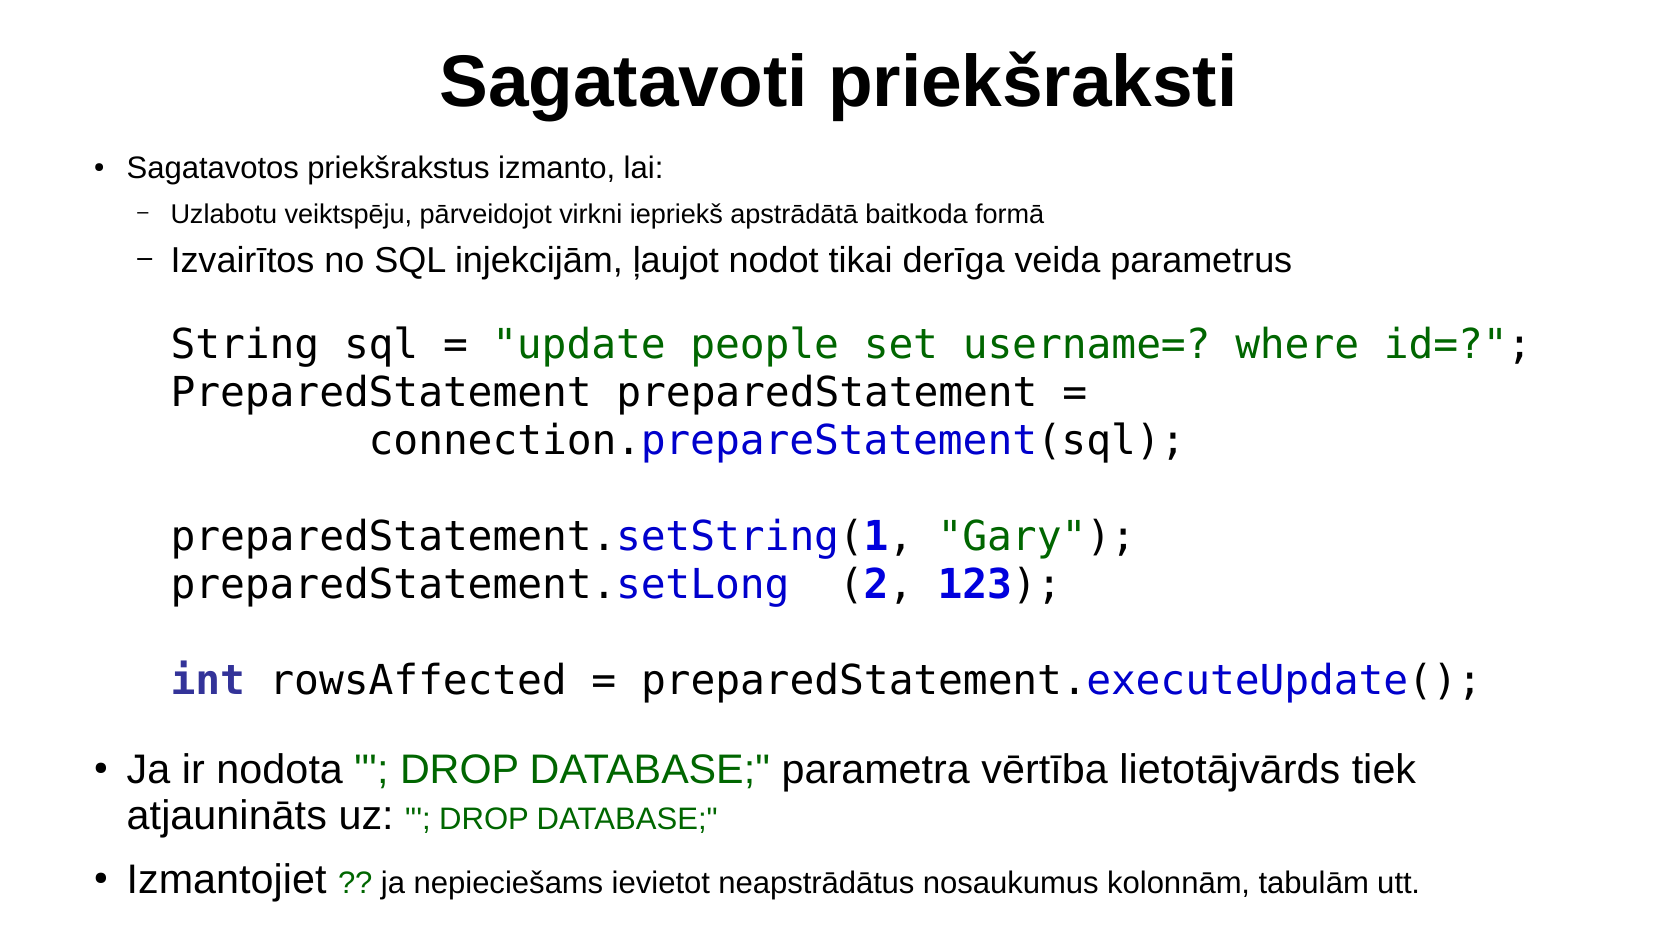

# Sagatavoti priekšraksti
Sagatavotos priekšrakstus izmanto, lai:
Uzlabotu veiktspēju, pārveidojot virkni iepriekš apstrādātā baitkoda formā
Izvairītos no SQL injekcijām, ļaujot nodot tikai derīga veida parametrus
String sql = "update people set username=? where id=?";
PreparedStatement preparedStatement =
 connection.prepareStatement(sql);
preparedStatement.setString(1, "Gary");
preparedStatement.setLong (2, 123);
int rowsAffected = preparedStatement.executeUpdate();
Ja ir nodota "'; DROP DATABASE;" parametra vērtība lietotājvārds tiek atjaunināts uz: "'; DROP DATABASE;"
Izmantojiet ?? ja nepieciešams ievietot neapstrādātus nosaukumus kolonnām, tabulām utt.